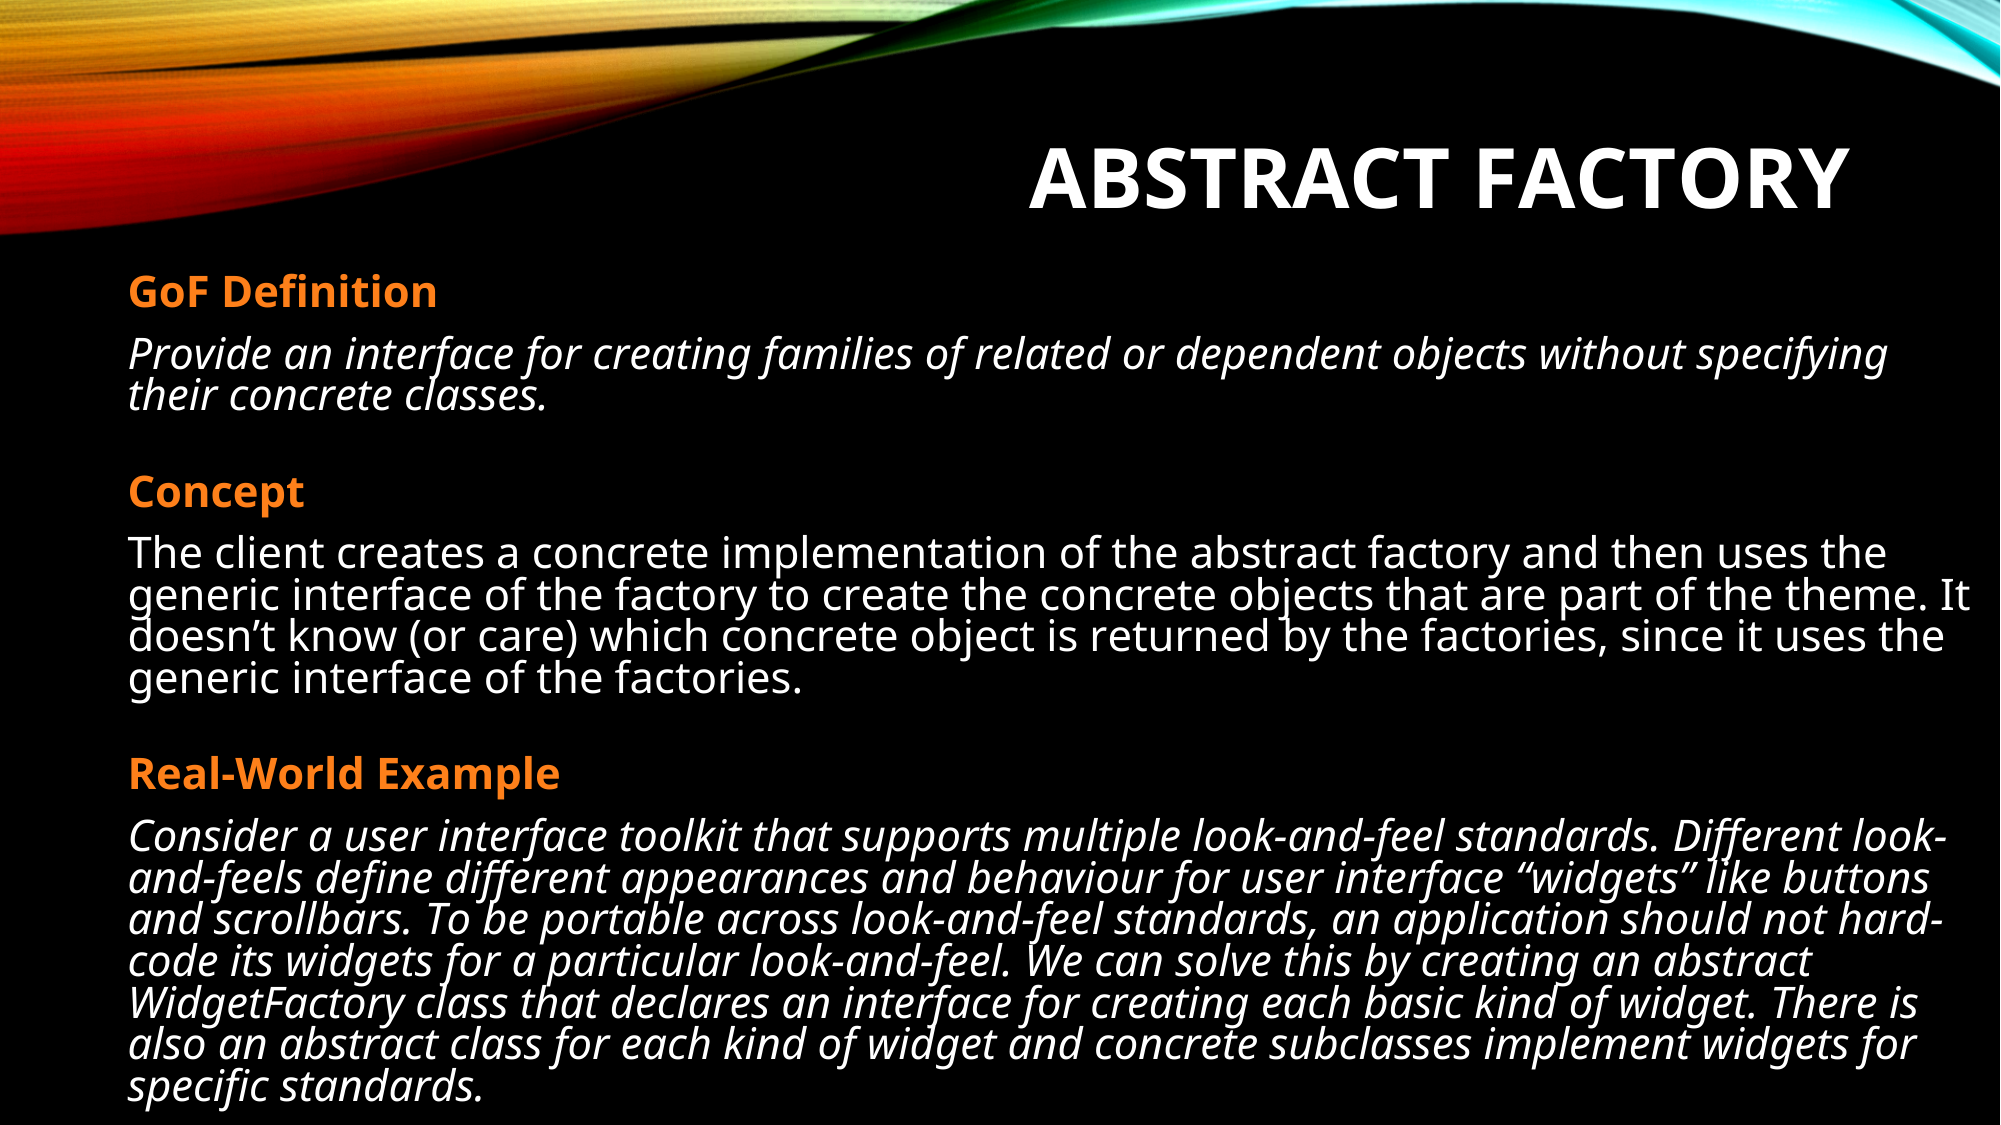

# ABSTRACT FACTORY
GoF Definition
Provide an interface for creating families of related or dependent objects without specifying their concrete classes.
Concept
The client creates a concrete implementation of the abstract factory and then uses the generic interface of the factory to create the concrete objects that are part of the theme. It doesn’t know (or care) which concrete object is returned by the factories, since it uses the generic interface of the factories.
Real-World Example
Consider a user interface toolkit that supports multiple look-and-feel standards. Different look-and-feels define different appearances and behaviour for user interface “widgets” like buttons and scrollbars. To be portable across look-and-feel standards, an application should not hard-code its widgets for a particular look-and-feel. We can solve this by creating an abstract WidgetFactory class that declares an interface for creating each basic kind of widget. There is also an abstract class for each kind of widget and concrete subclasses implement widgets for specific standards.